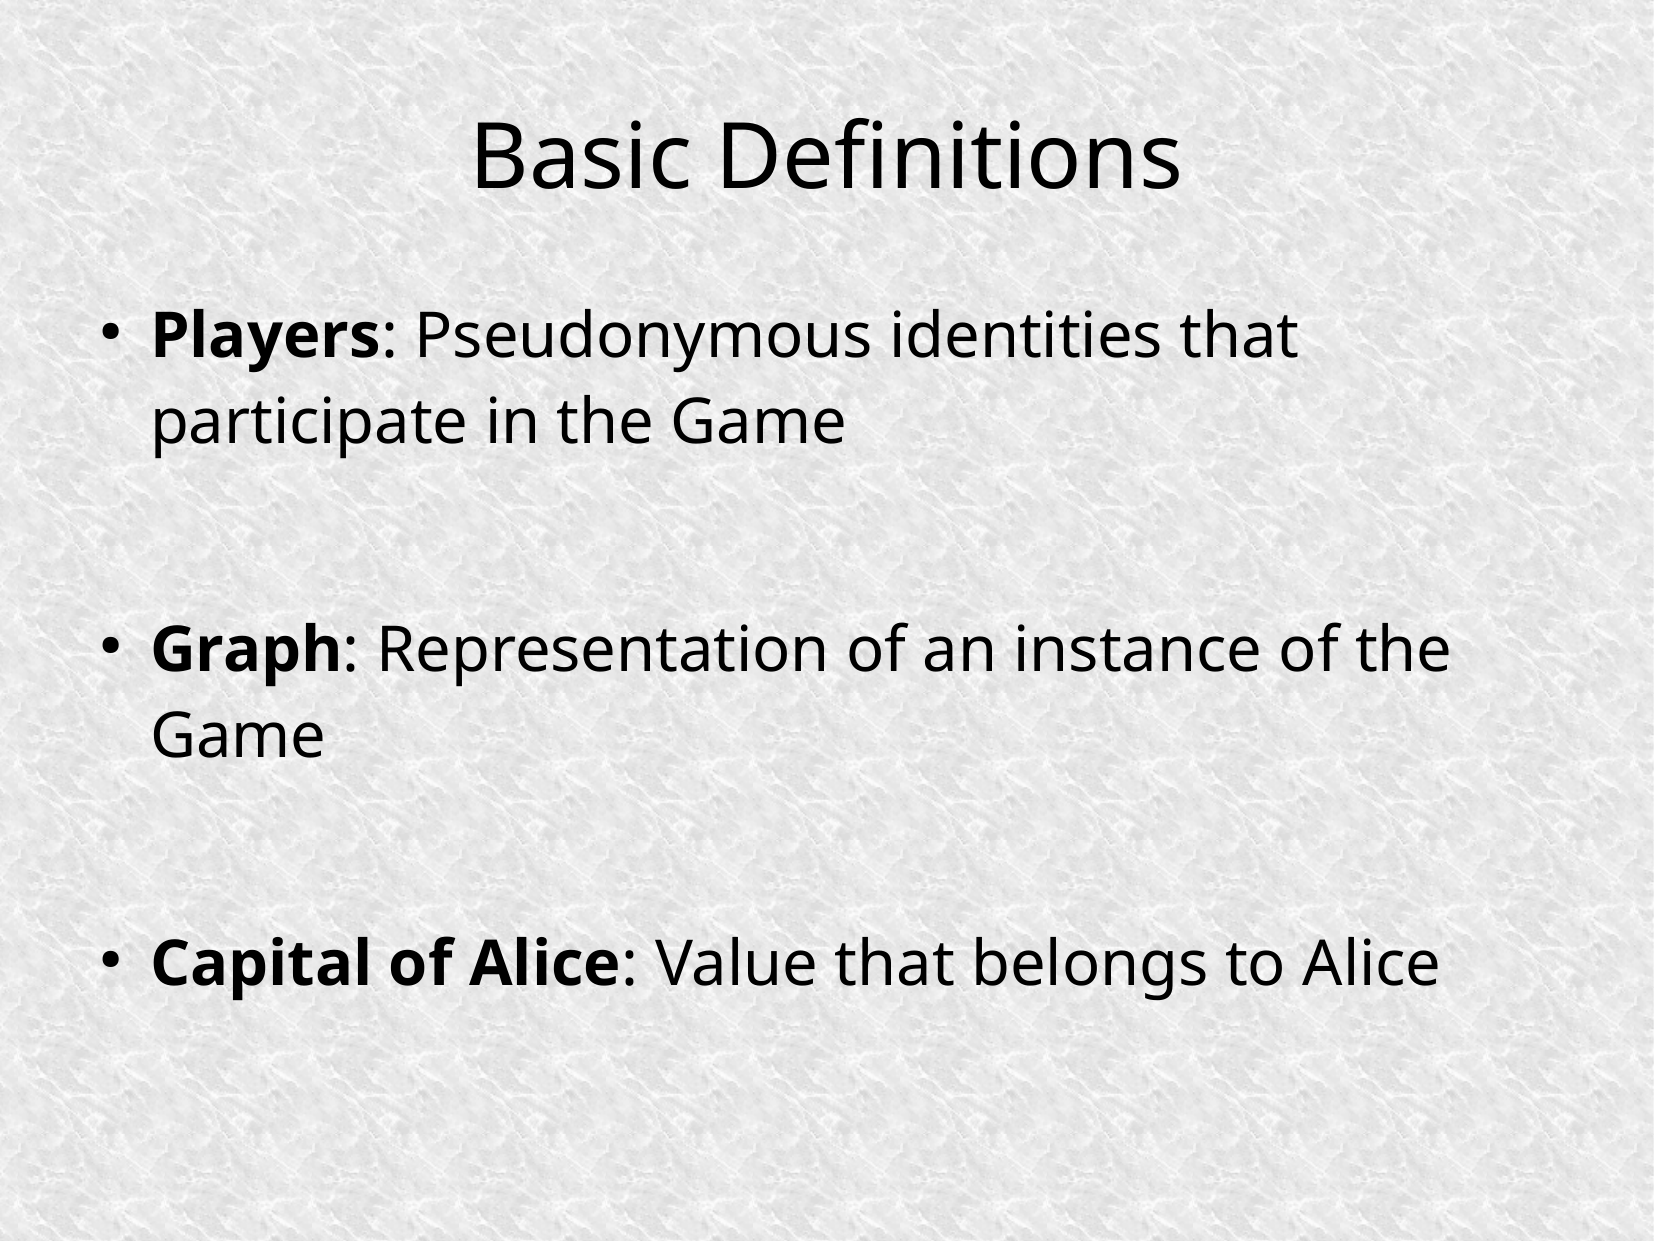

# Basic Definitions
Players: Pseudonymous identities that participate in the Game
Graph: Representation of an instance of the Game
Capital of Alice: Value that belongs to Alice